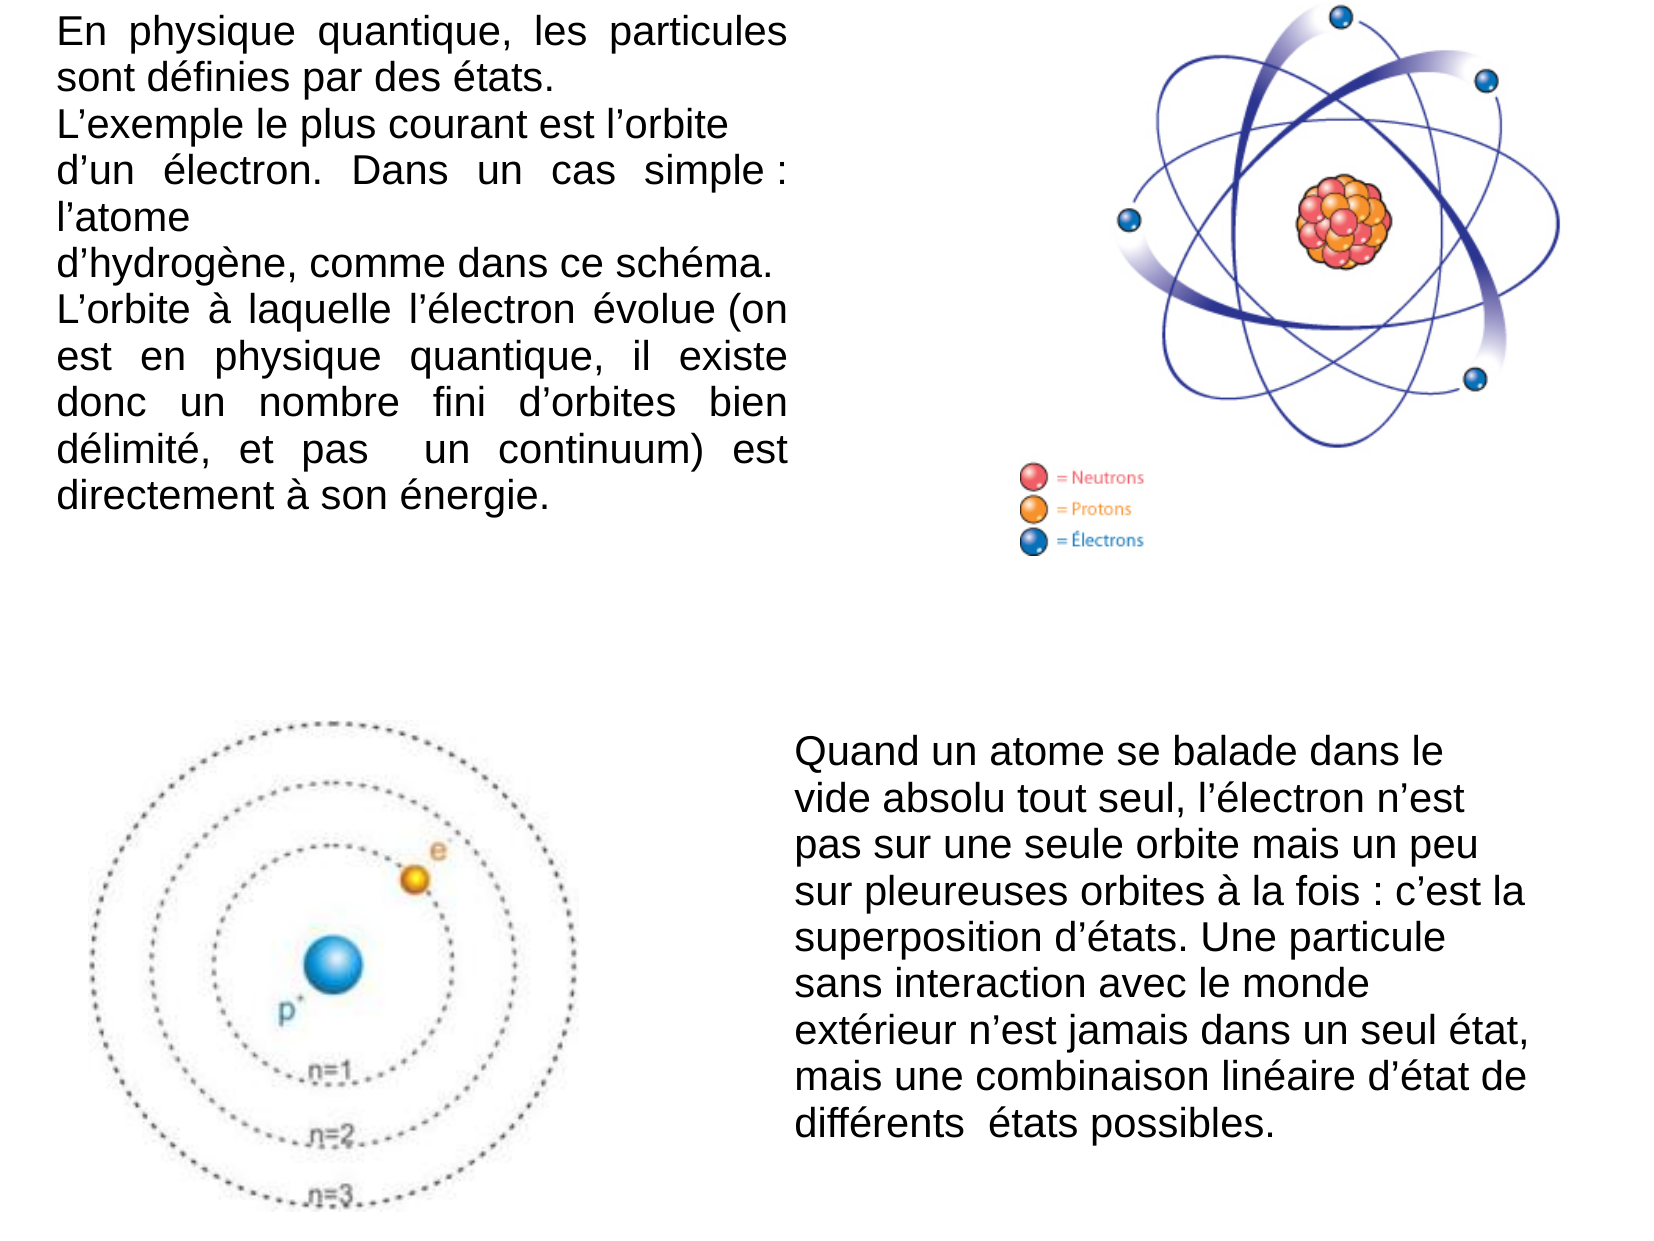

En physique quantique, les particules sont définies par des états.
L’exemple le plus courant est l’orbite
d’un électron. Dans un cas simple : l’atome
d’hydrogène, comme dans ce schéma.
L’orbite à laquelle l’électron évolue (on est en physique quantique, il existe donc un nombre fini d’orbites bien délimité, et pas un continuum) est directement à son énergie.
Quand un atome se balade dans le vide absolu tout seul, l’électron n’est pas sur une seule orbite mais un peu sur pleureuses orbites à la fois : c’est la superposition d’états. Une particule sans interaction avec le monde extérieur n’est jamais dans un seul état, mais une combinaison linéaire d’état de différents états possibles.